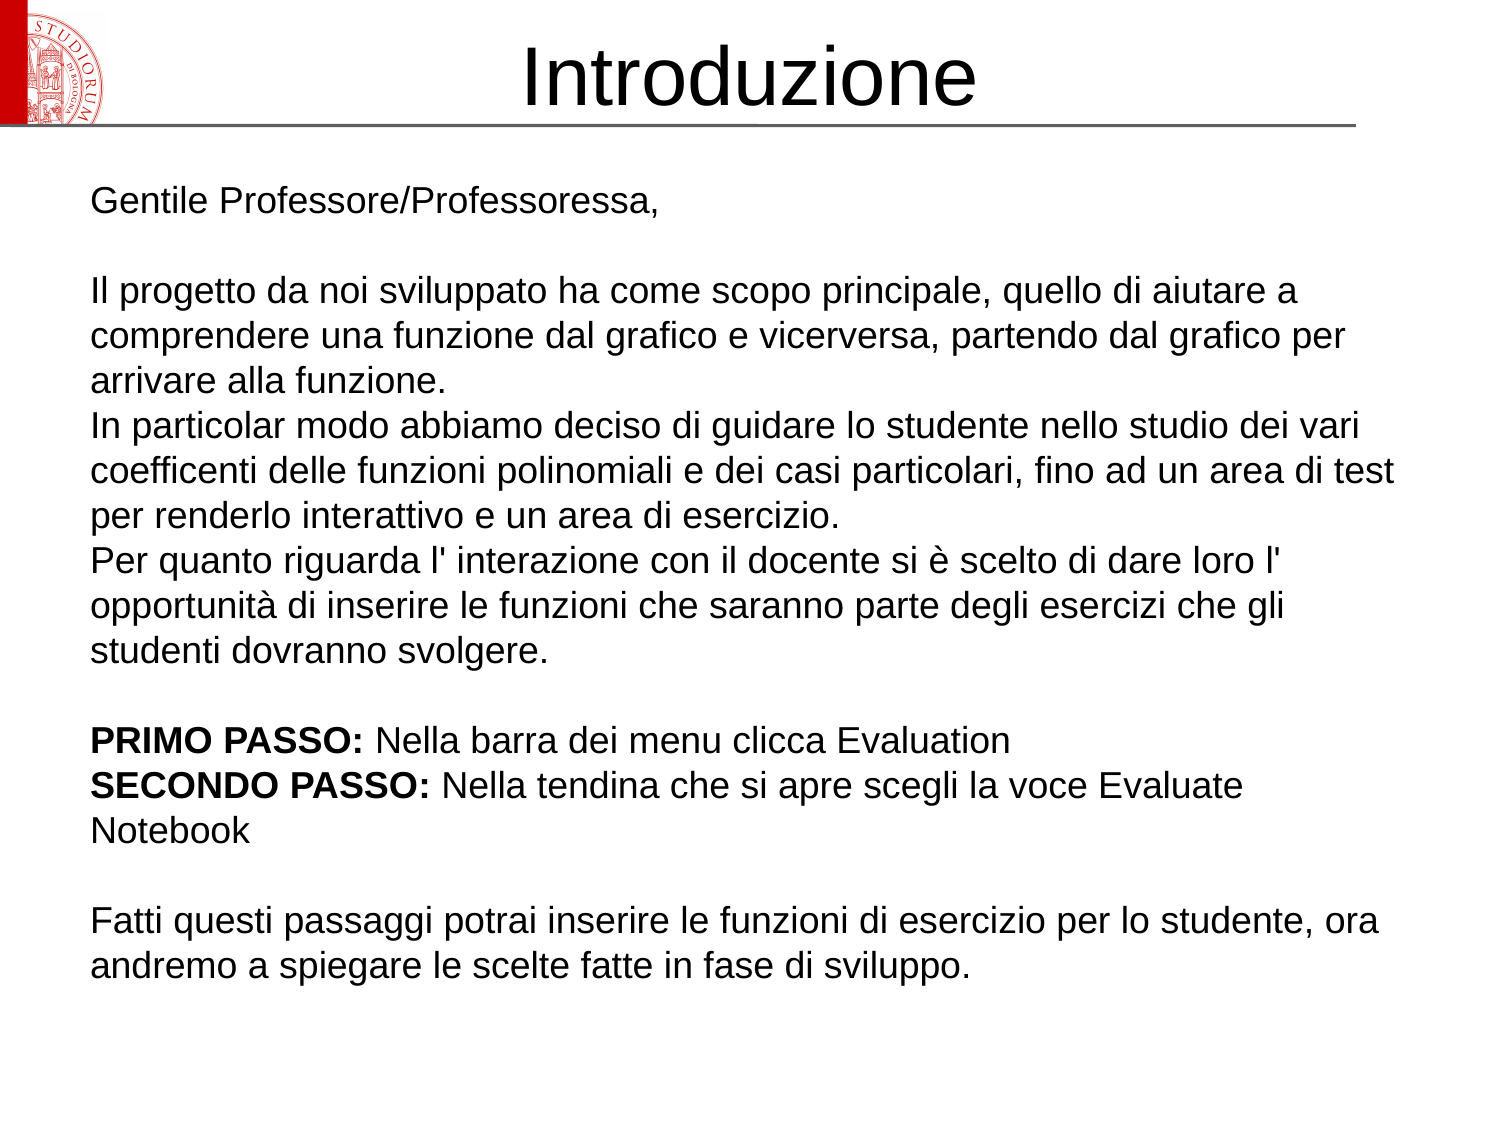

# Introduzione
Gentile Professore/Professoressa,
Il progetto da noi sviluppato ha come scopo principale, quello di aiutare a comprendere una funzione dal grafico e vicerversa, partendo dal grafico per arrivare alla funzione.
In particolar modo abbiamo deciso di guidare lo studente nello studio dei vari coefficenti delle funzioni polinomiali e dei casi particolari, fino ad un area di test per renderlo interattivo e un area di esercizio.
Per quanto riguarda l' interazione con il docente si è scelto di dare loro l' opportunità di inserire le funzioni che saranno parte degli esercizi che gli studenti dovranno svolgere.
PRIMO PASSO: Nella barra dei menu clicca Evaluation
SECONDO PASSO: Nella tendina che si apre scegli la voce Evaluate Notebook
Fatti questi passaggi potrai inserire le funzioni di esercizio per lo studente, ora andremo a spiegare le scelte fatte in fase di sviluppo.